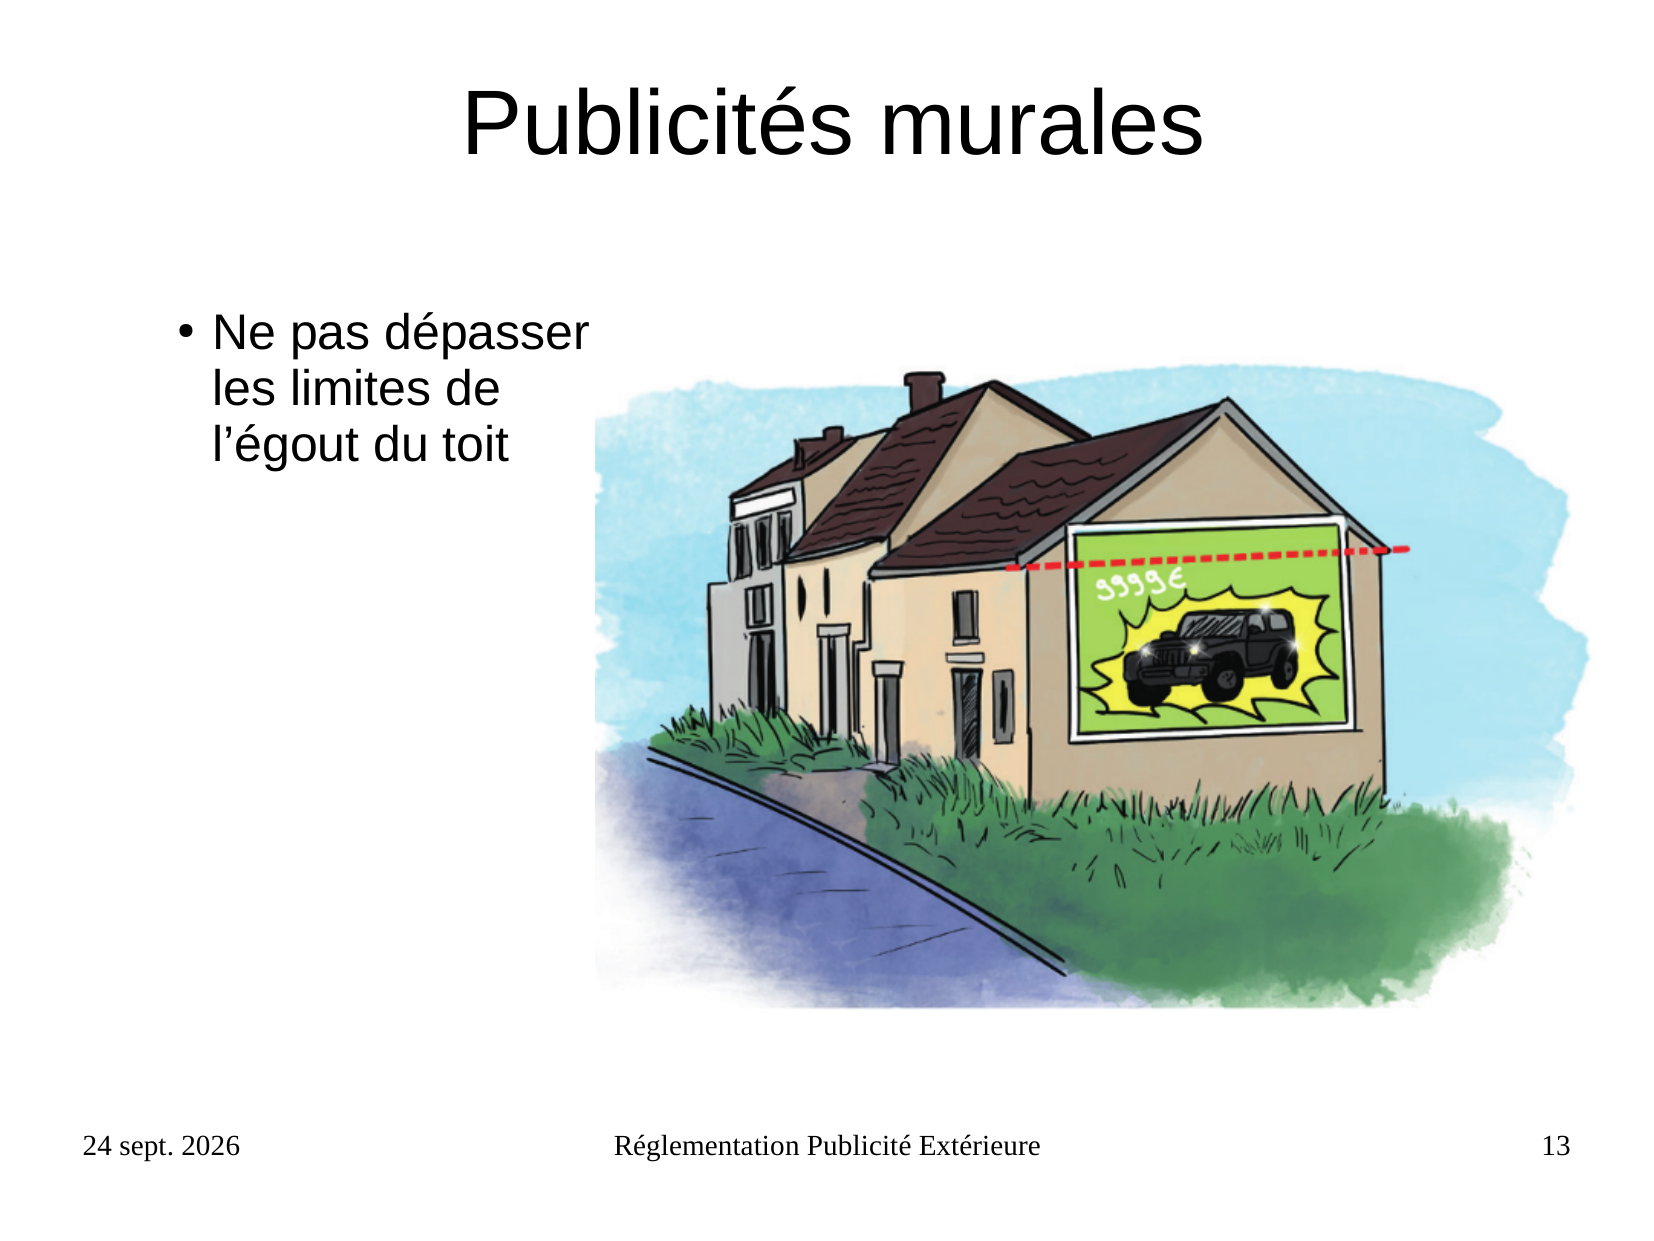

# Publicités murales
Ne pas dépasser les limites de l’égout du toit
Réglementation Publicité Extérieure
13